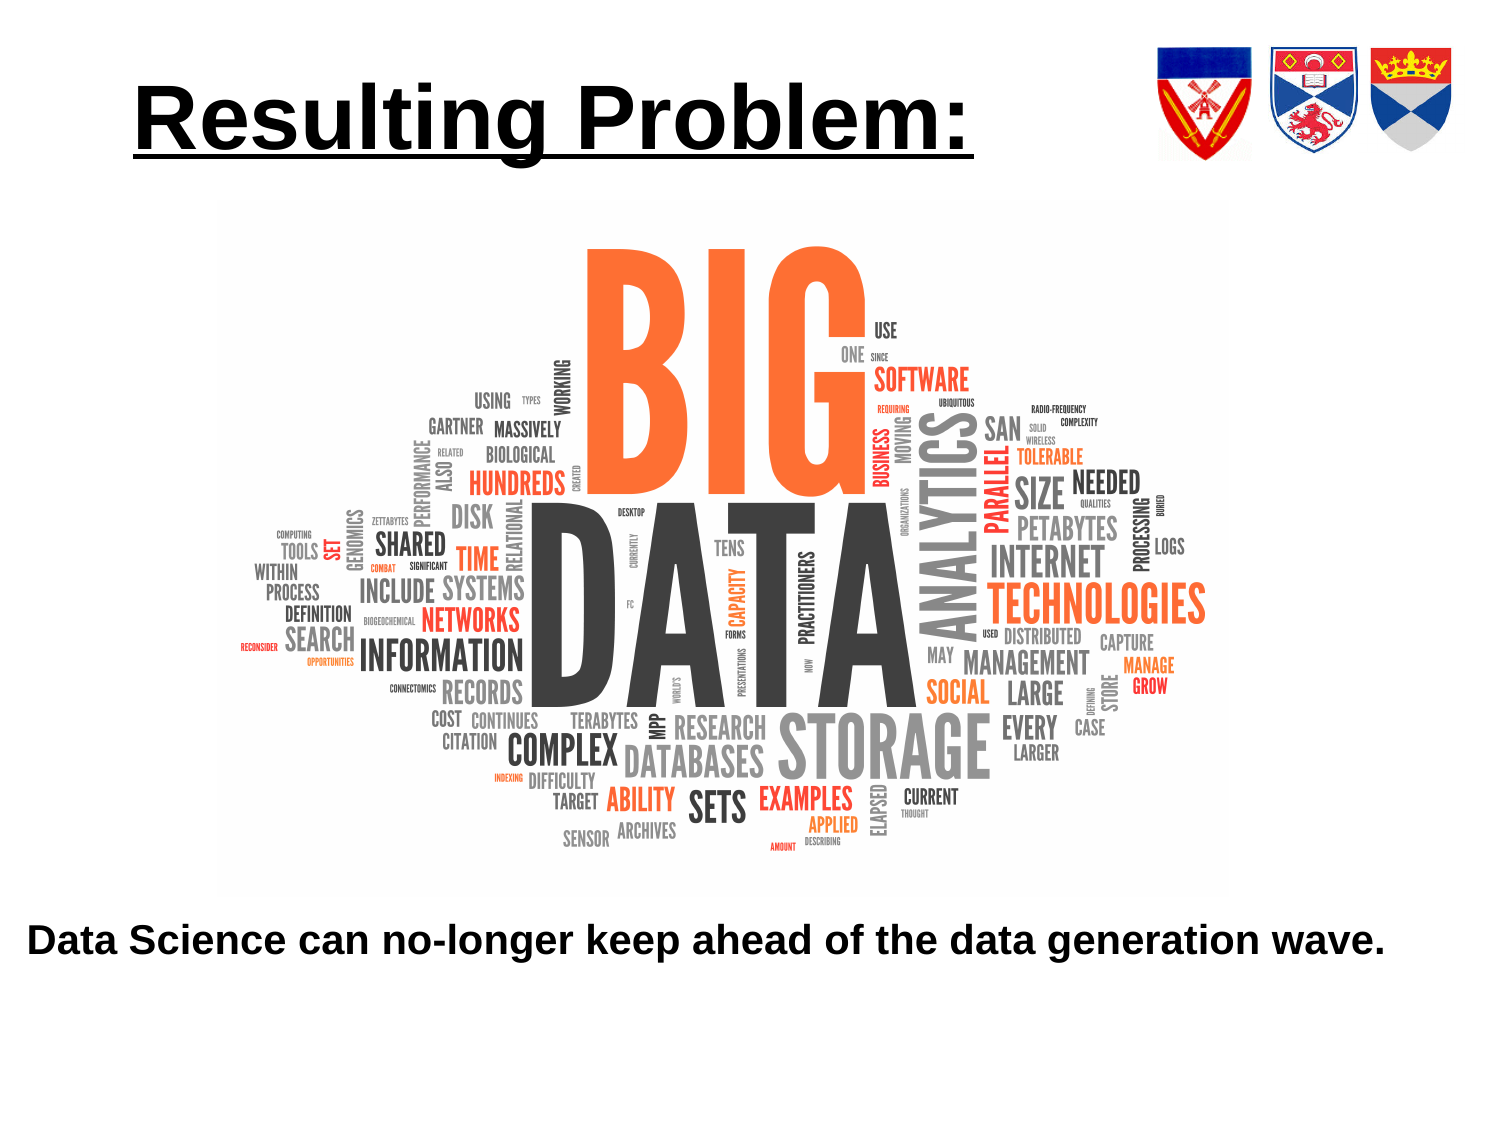

Resulting Problem:
Data Science can no-longer keep ahead of the data generation wave.